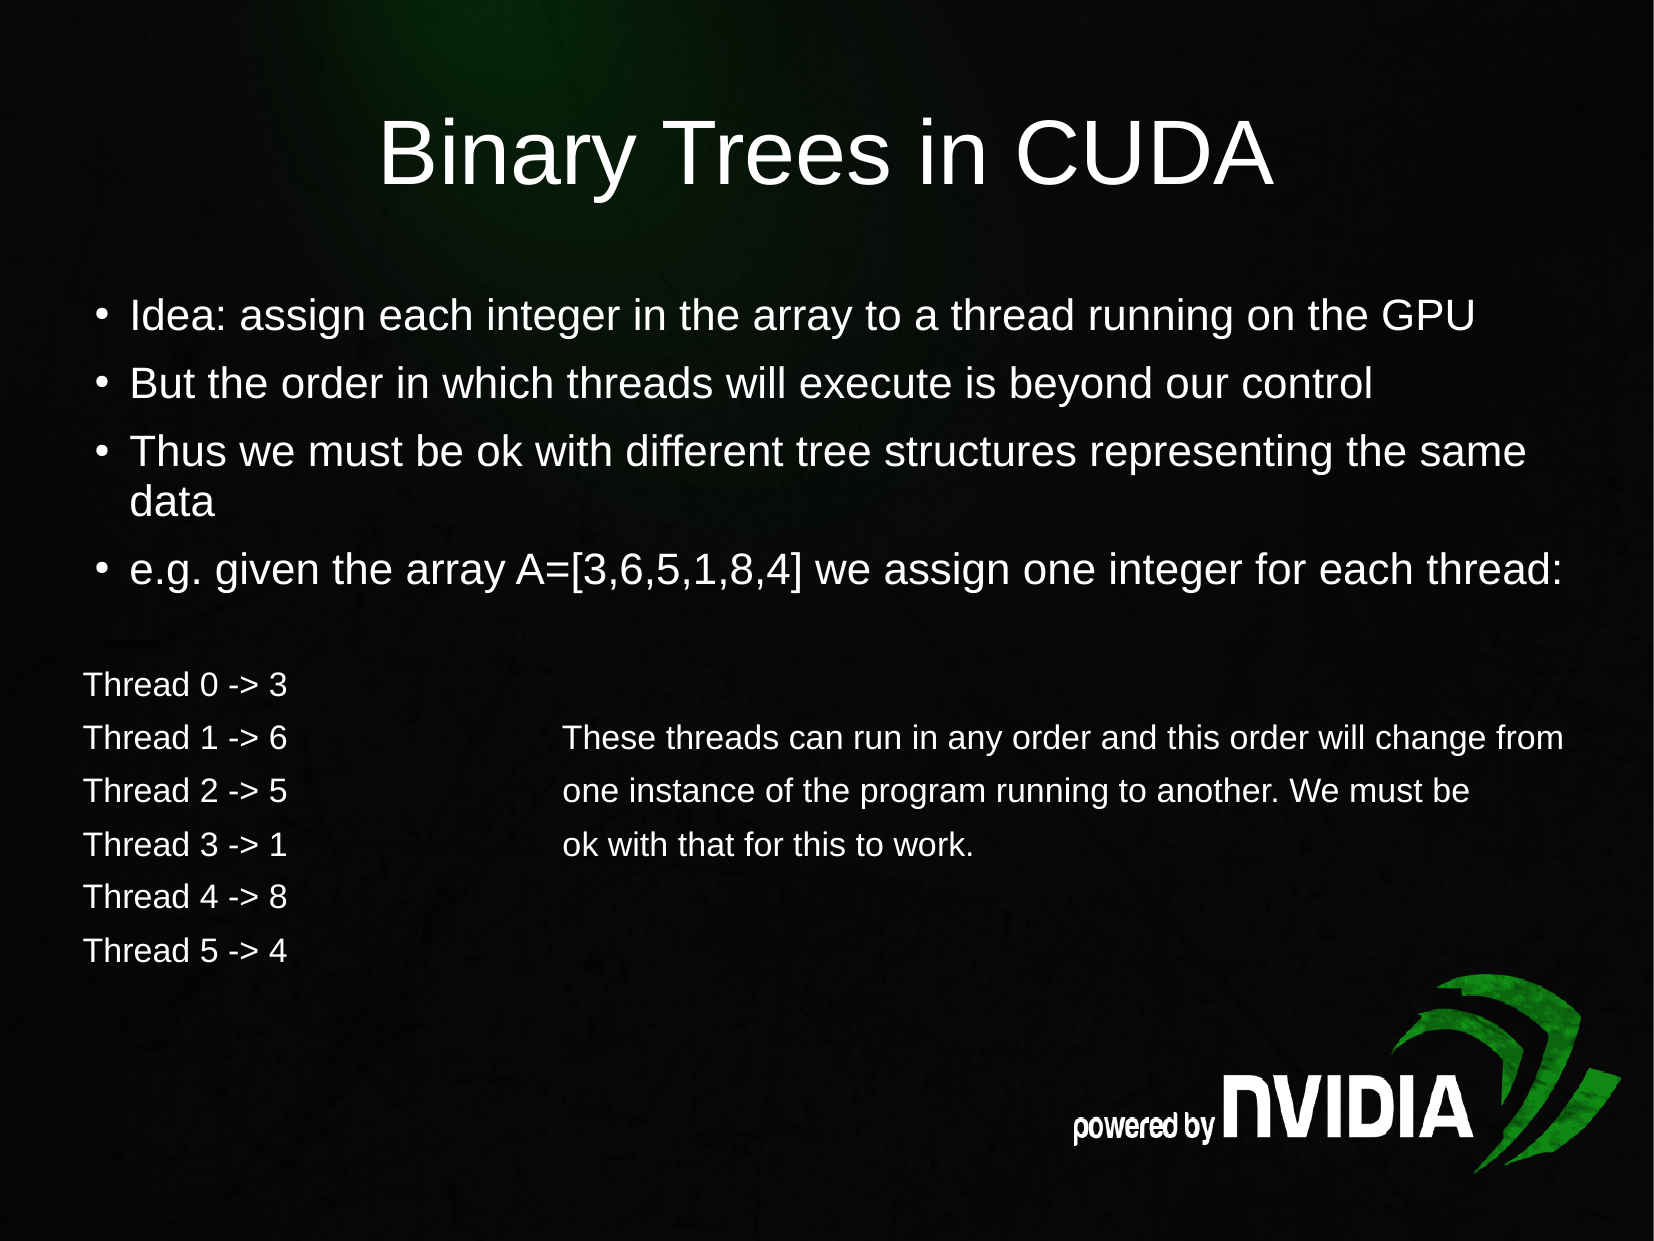

# Binary Trees in CUDA
Idea: assign each integer in the array to a thread running on the GPU
But the order in which threads will execute is beyond our control
Thus we must be ok with different tree structures representing the same data
e.g. given the array A=[3,6,5,1,8,4] we assign one integer for each thread:
Thread 0 -> 3
Thread 1 -> 6 These threads can run in any order and this order will change from
Thread 2 -> 5 one instance of the program running to another. We must be
Thread 3 -> 1 ok with that for this to work.
Thread 4 -> 8
Thread 5 -> 4